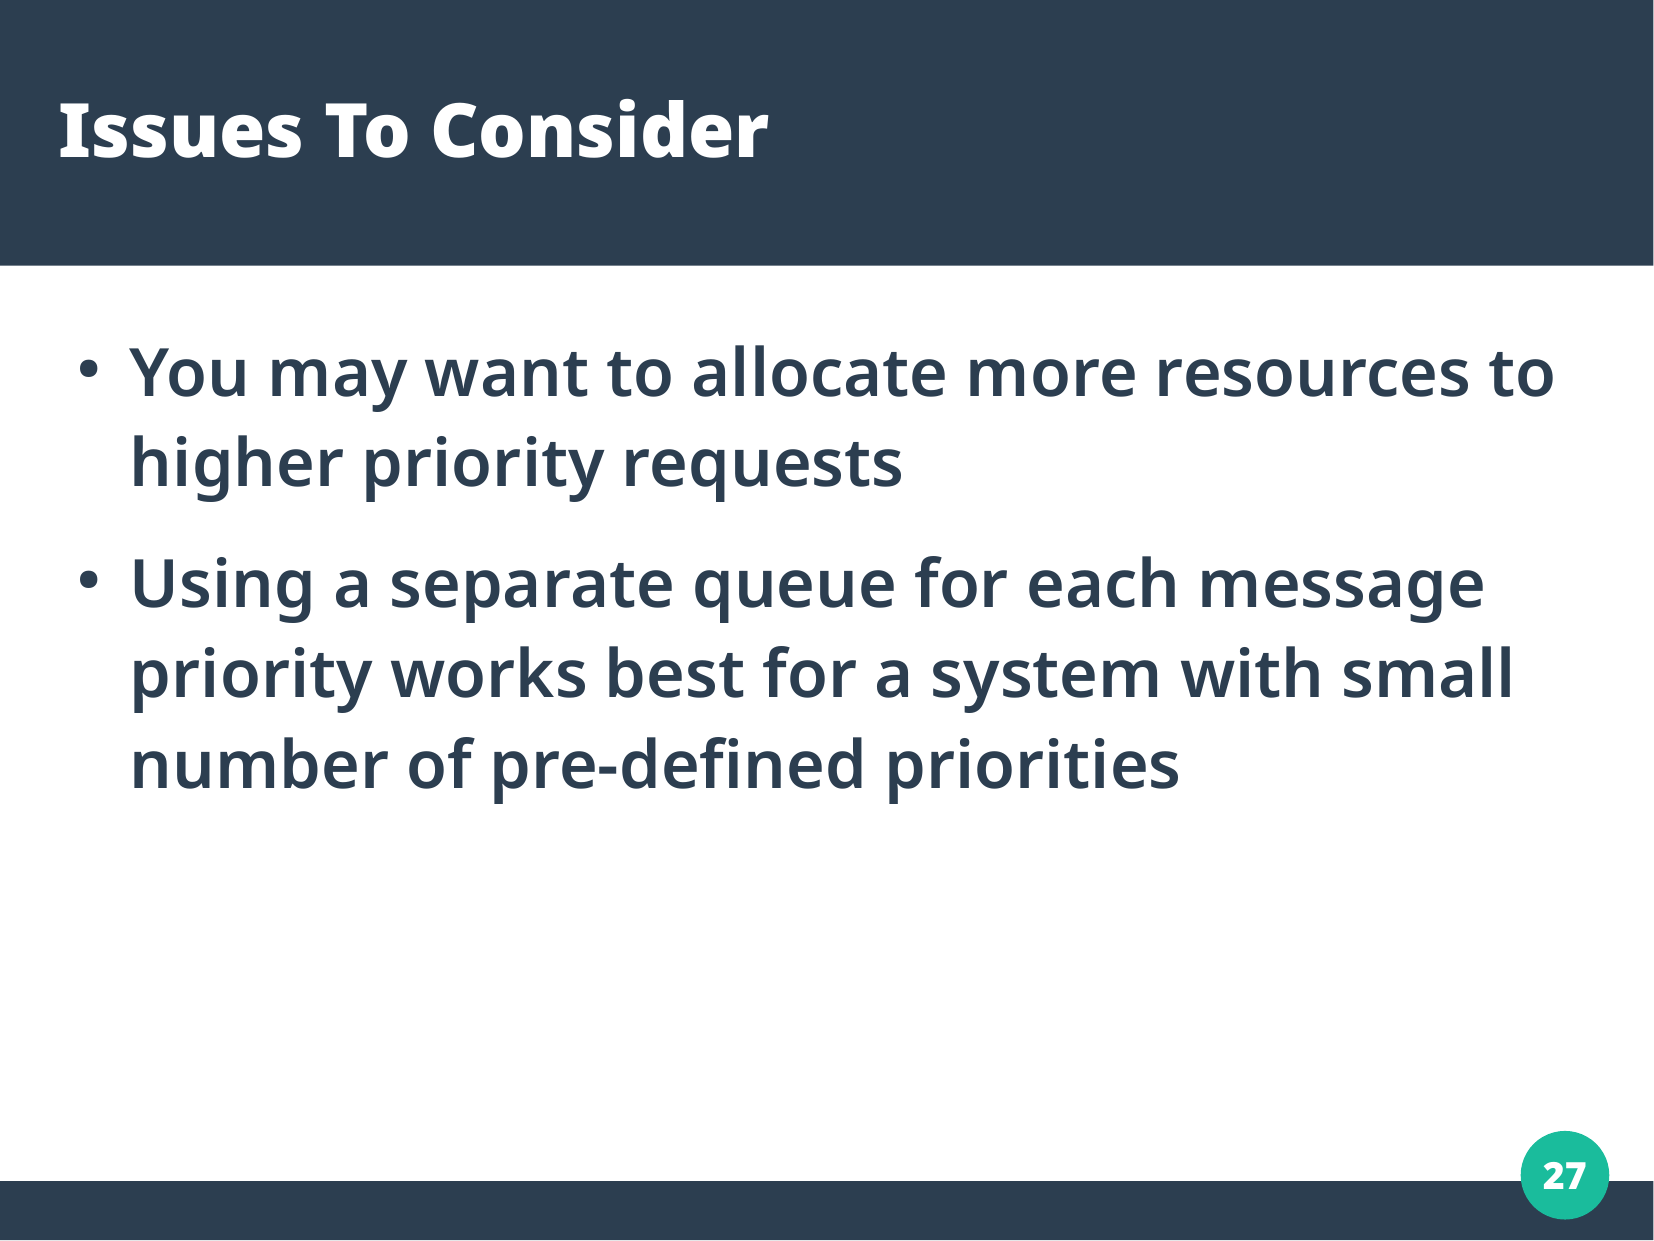

# Issues To Consider
You may want to allocate more resources to higher priority requests
Using a separate queue for each message priority works best for a system with small number of pre-defined priorities
27